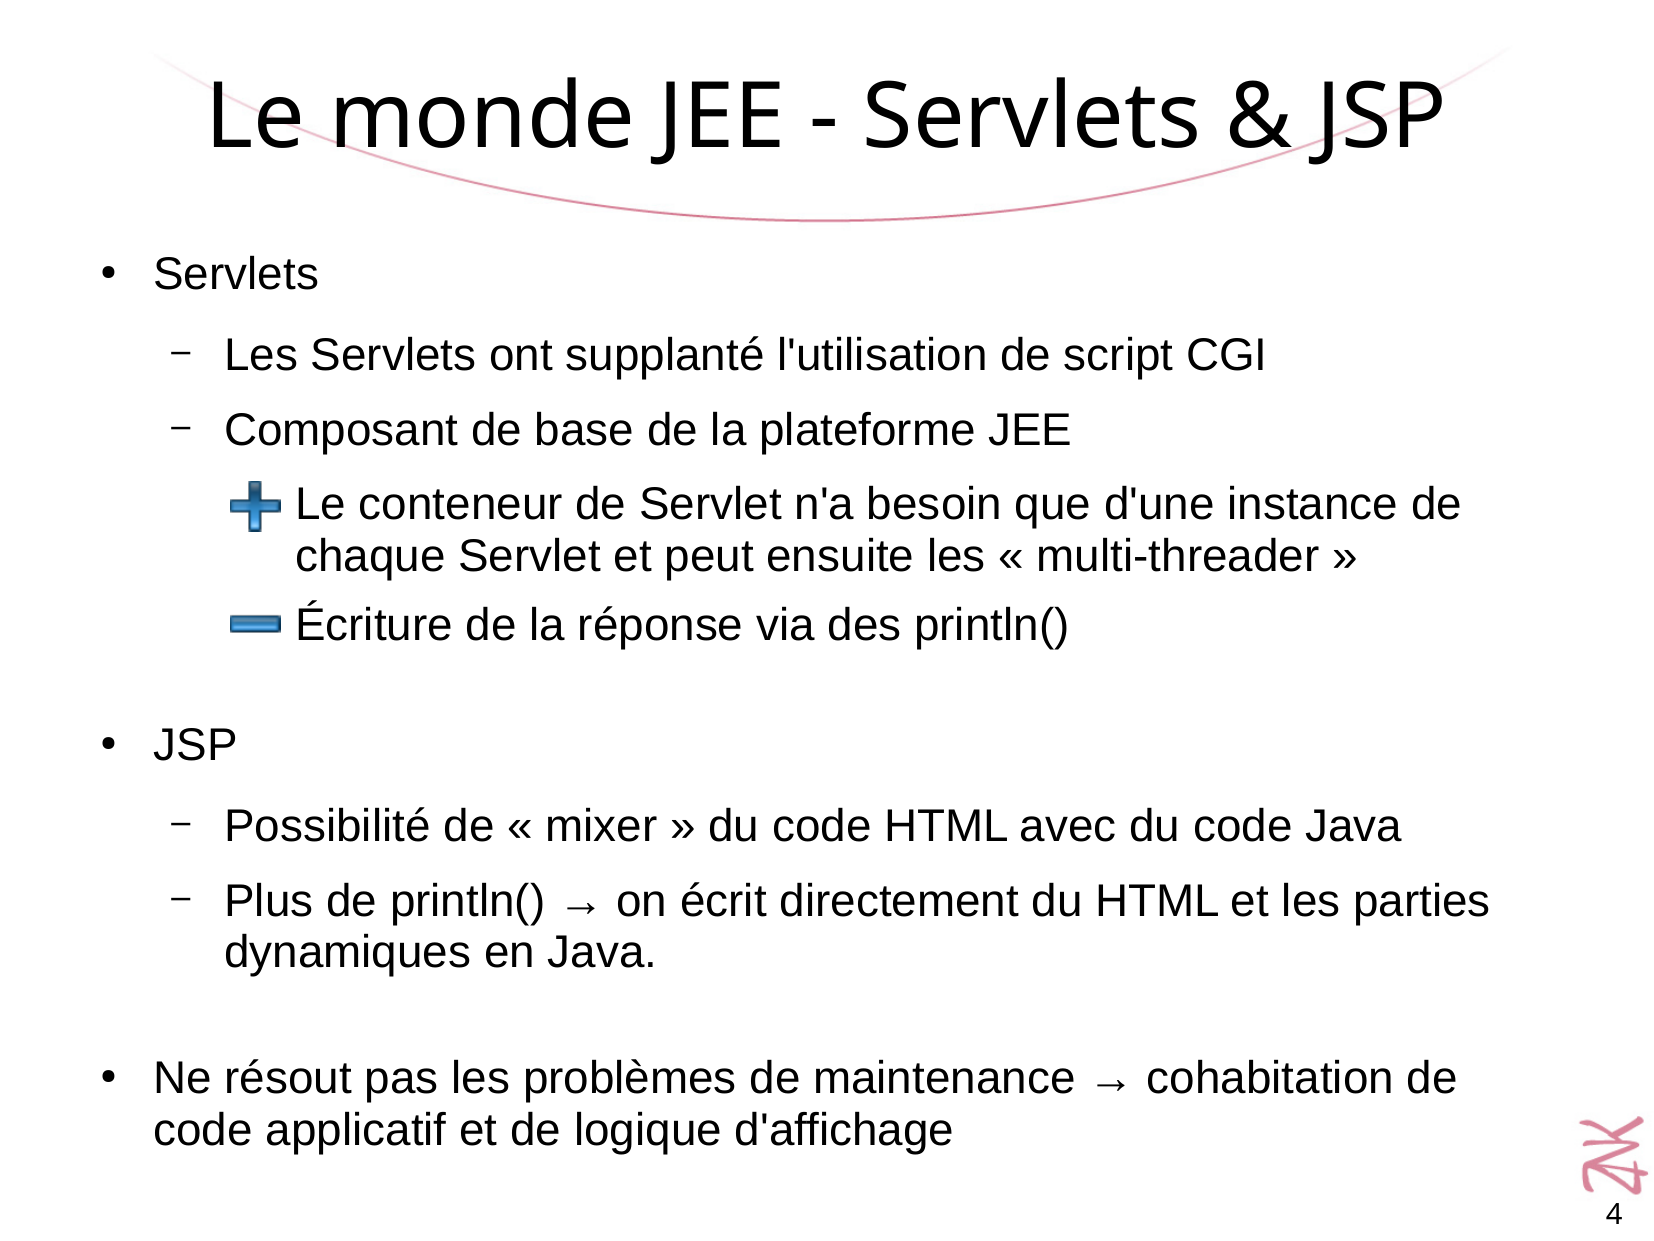

# Le monde JEE - Servlets & JSP
Servlets
Les Servlets ont supplanté l'utilisation de script CGI
Composant de base de la plateforme JEE
Le conteneur de Servlet n'a besoin que d'une instance de chaque Servlet et peut ensuite les « multi-threader »
Écriture de la réponse via des println()
JSP
Possibilité de « mixer » du code HTML avec du code Java
Plus de println() → on écrit directement du HTML et les parties dynamiques en Java.
Ne résout pas les problèmes de maintenance → cohabitation de code applicatif et de logique d'affichage
4